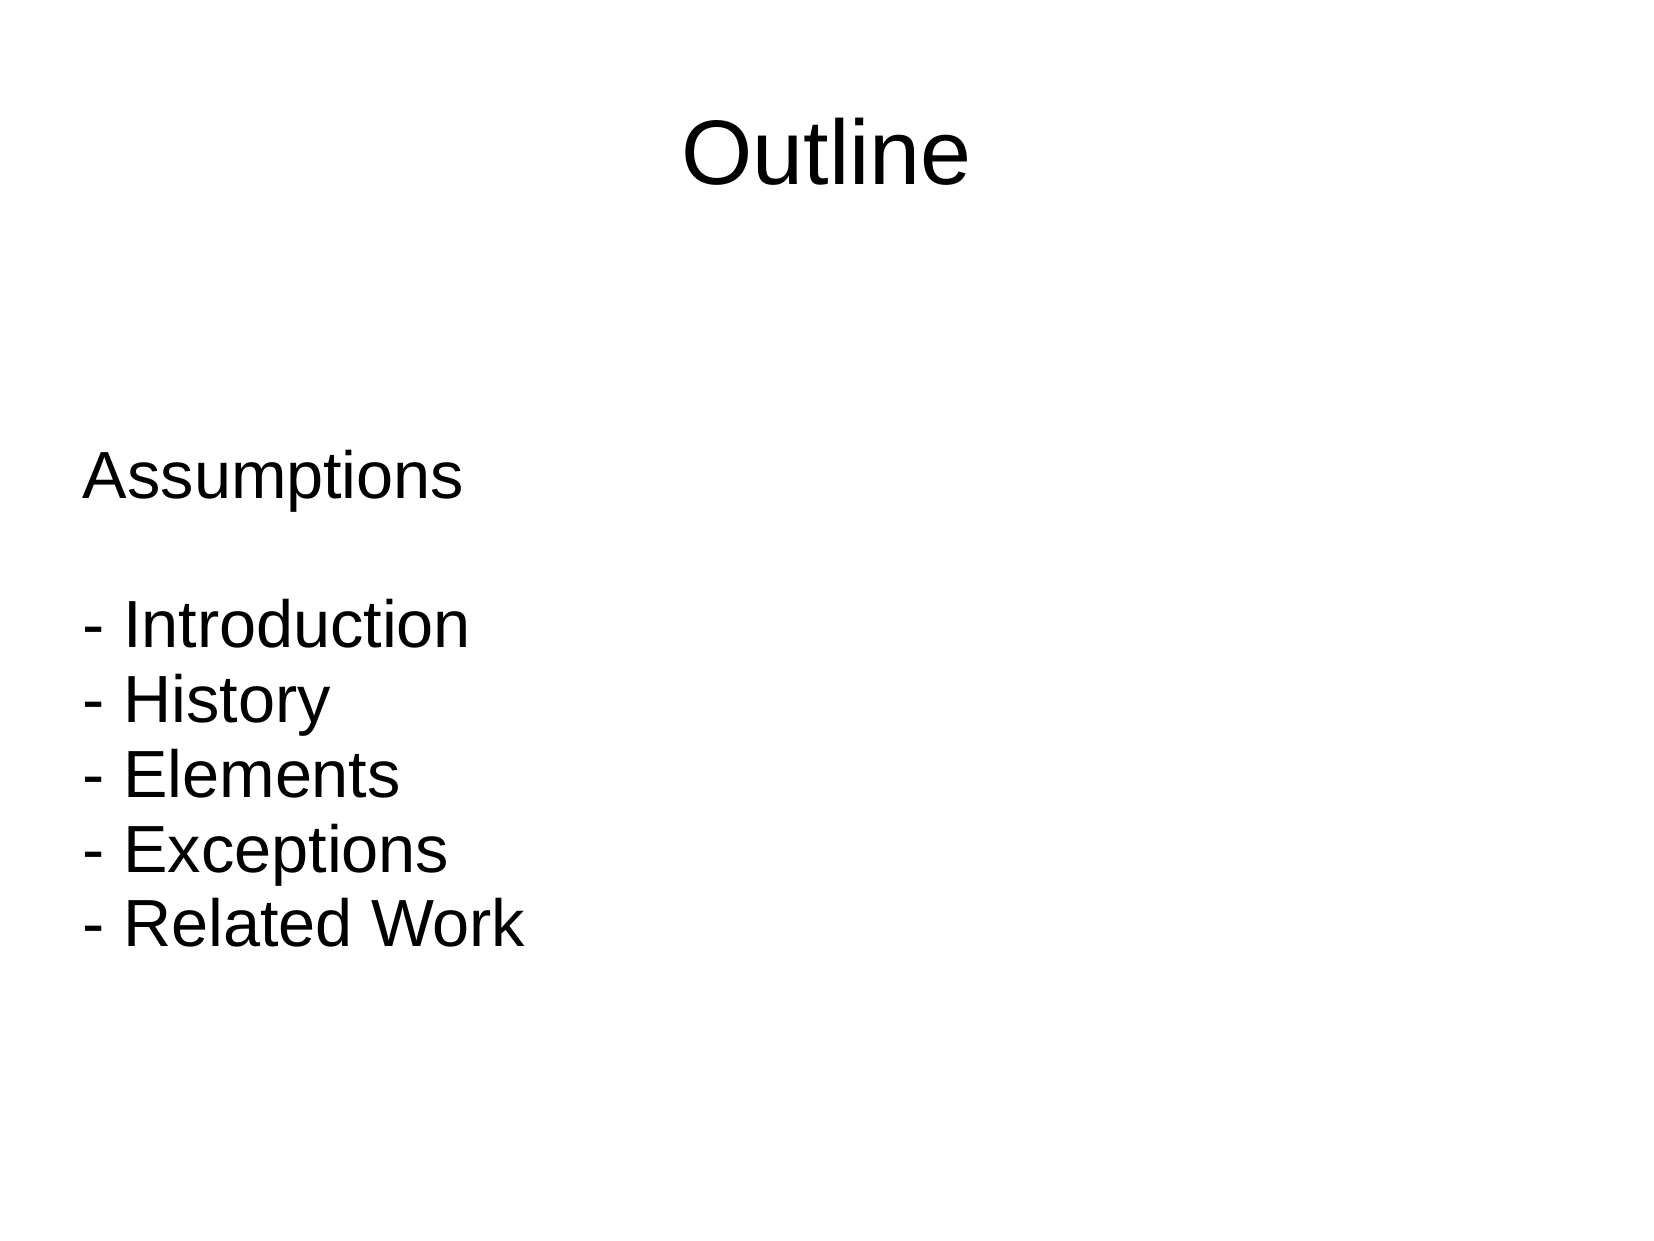

Outline
# Assumptions
- Introduction
- History
- Elements
- Exceptions
- Related Work